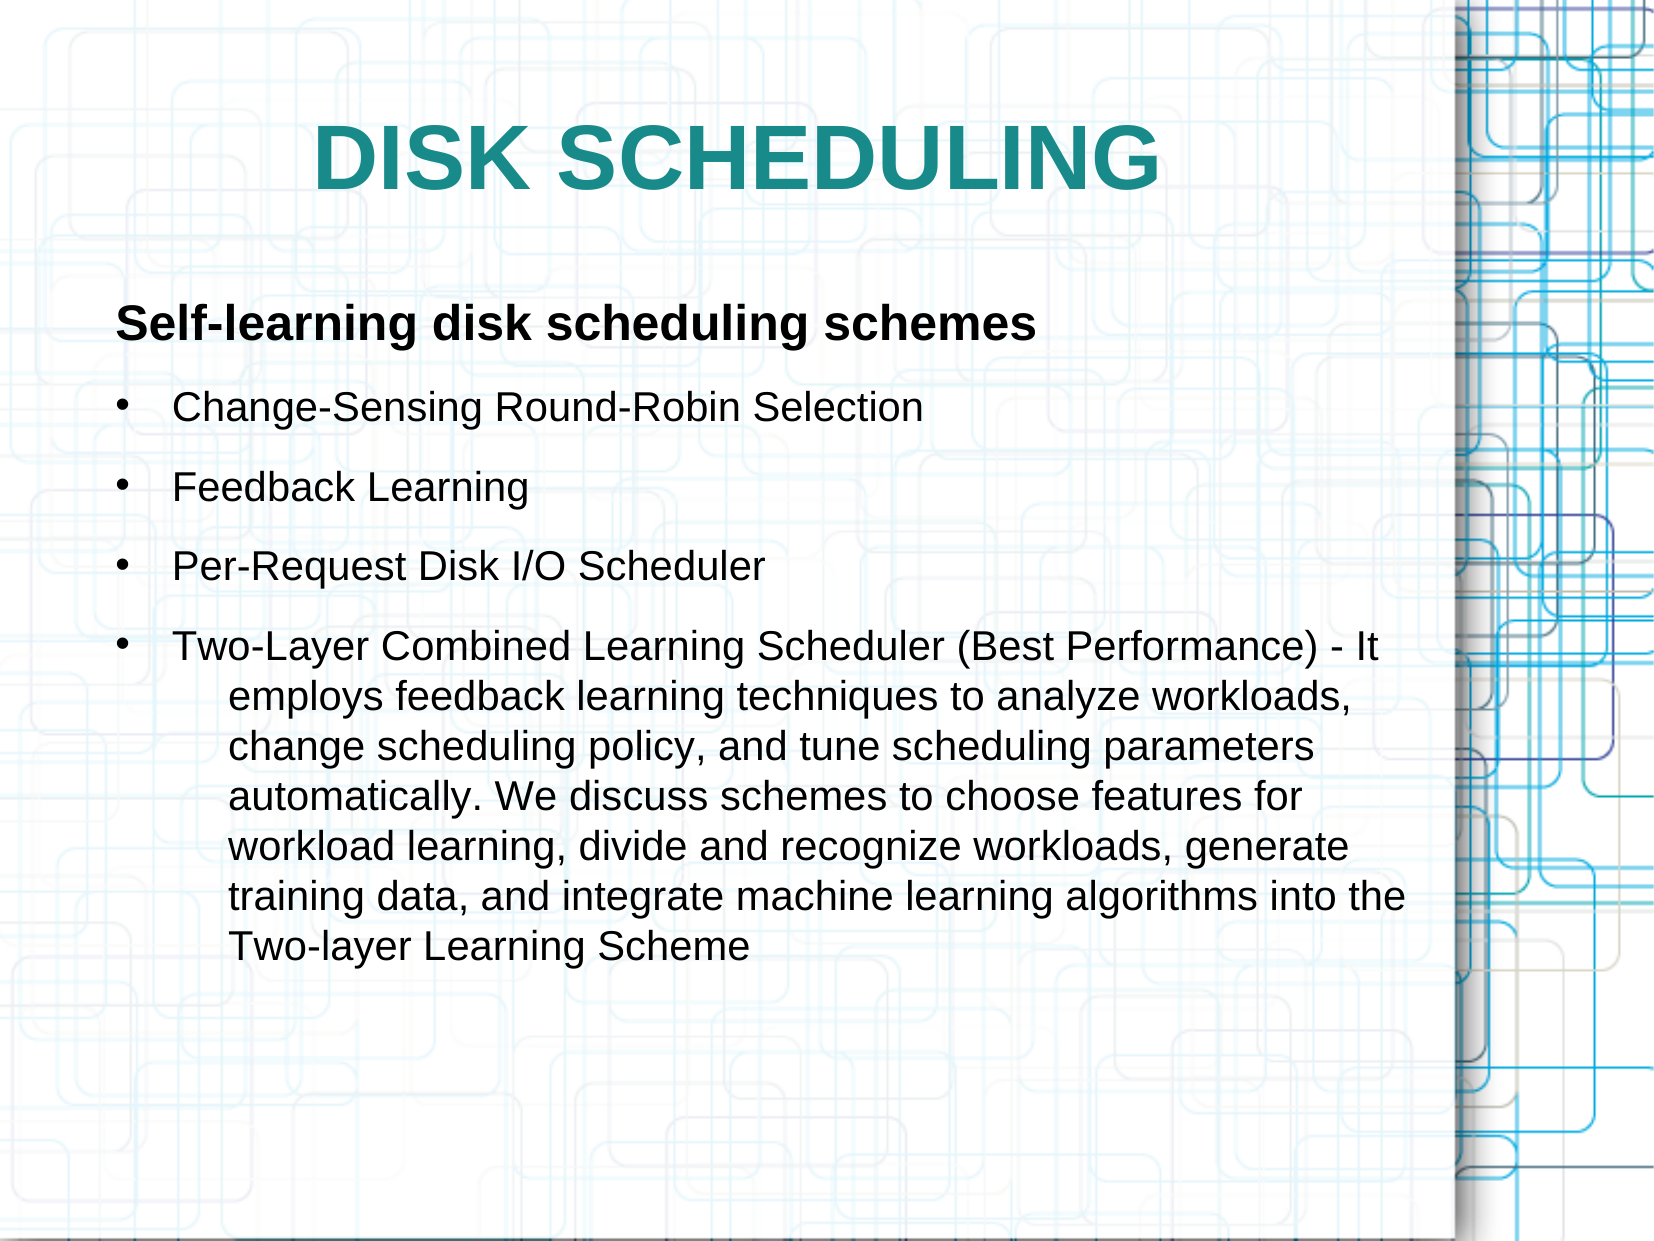

# DISK SCHEDULING
Self-learning disk scheduling schemes
Change-Sensing Round-Robin Selection
Feedback Learning
Per-Request Disk I/O Scheduler
Two-Layer Combined Learning Scheduler (Best Performance) - It employs feedback learning techniques to analyze workloads, change scheduling policy, and tune scheduling parameters automatically. We discuss schemes to choose features for workload learning, divide and recognize workloads, generate training data, and integrate machine learning algorithms into the Two-layer Learning Scheme